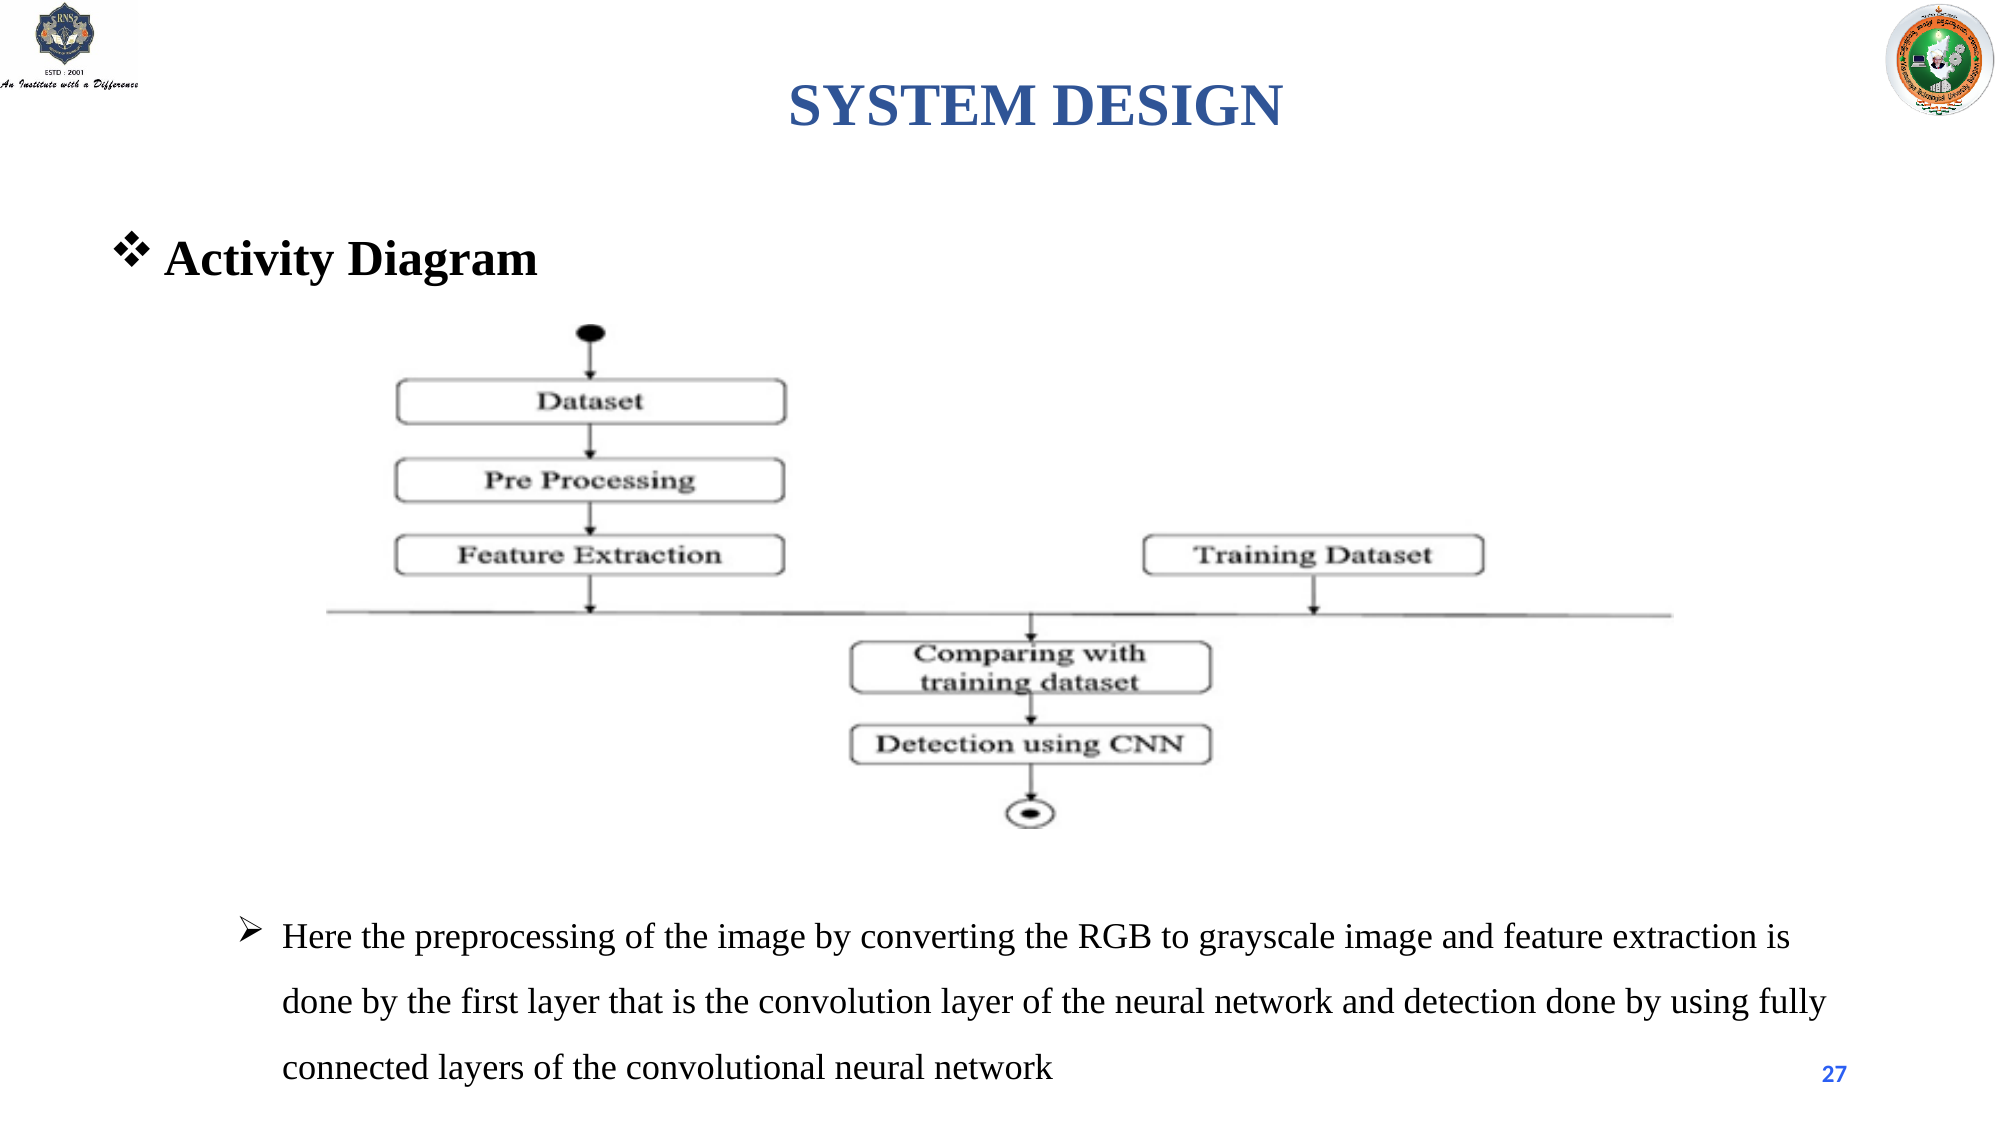

# System Design
Activity Diagram
Here the preprocessing of the image by converting the RGB to grayscale image and feature extraction is done by the first layer that is the convolution layer of the neural network and detection done by using fully connected layers of the convolutional neural network